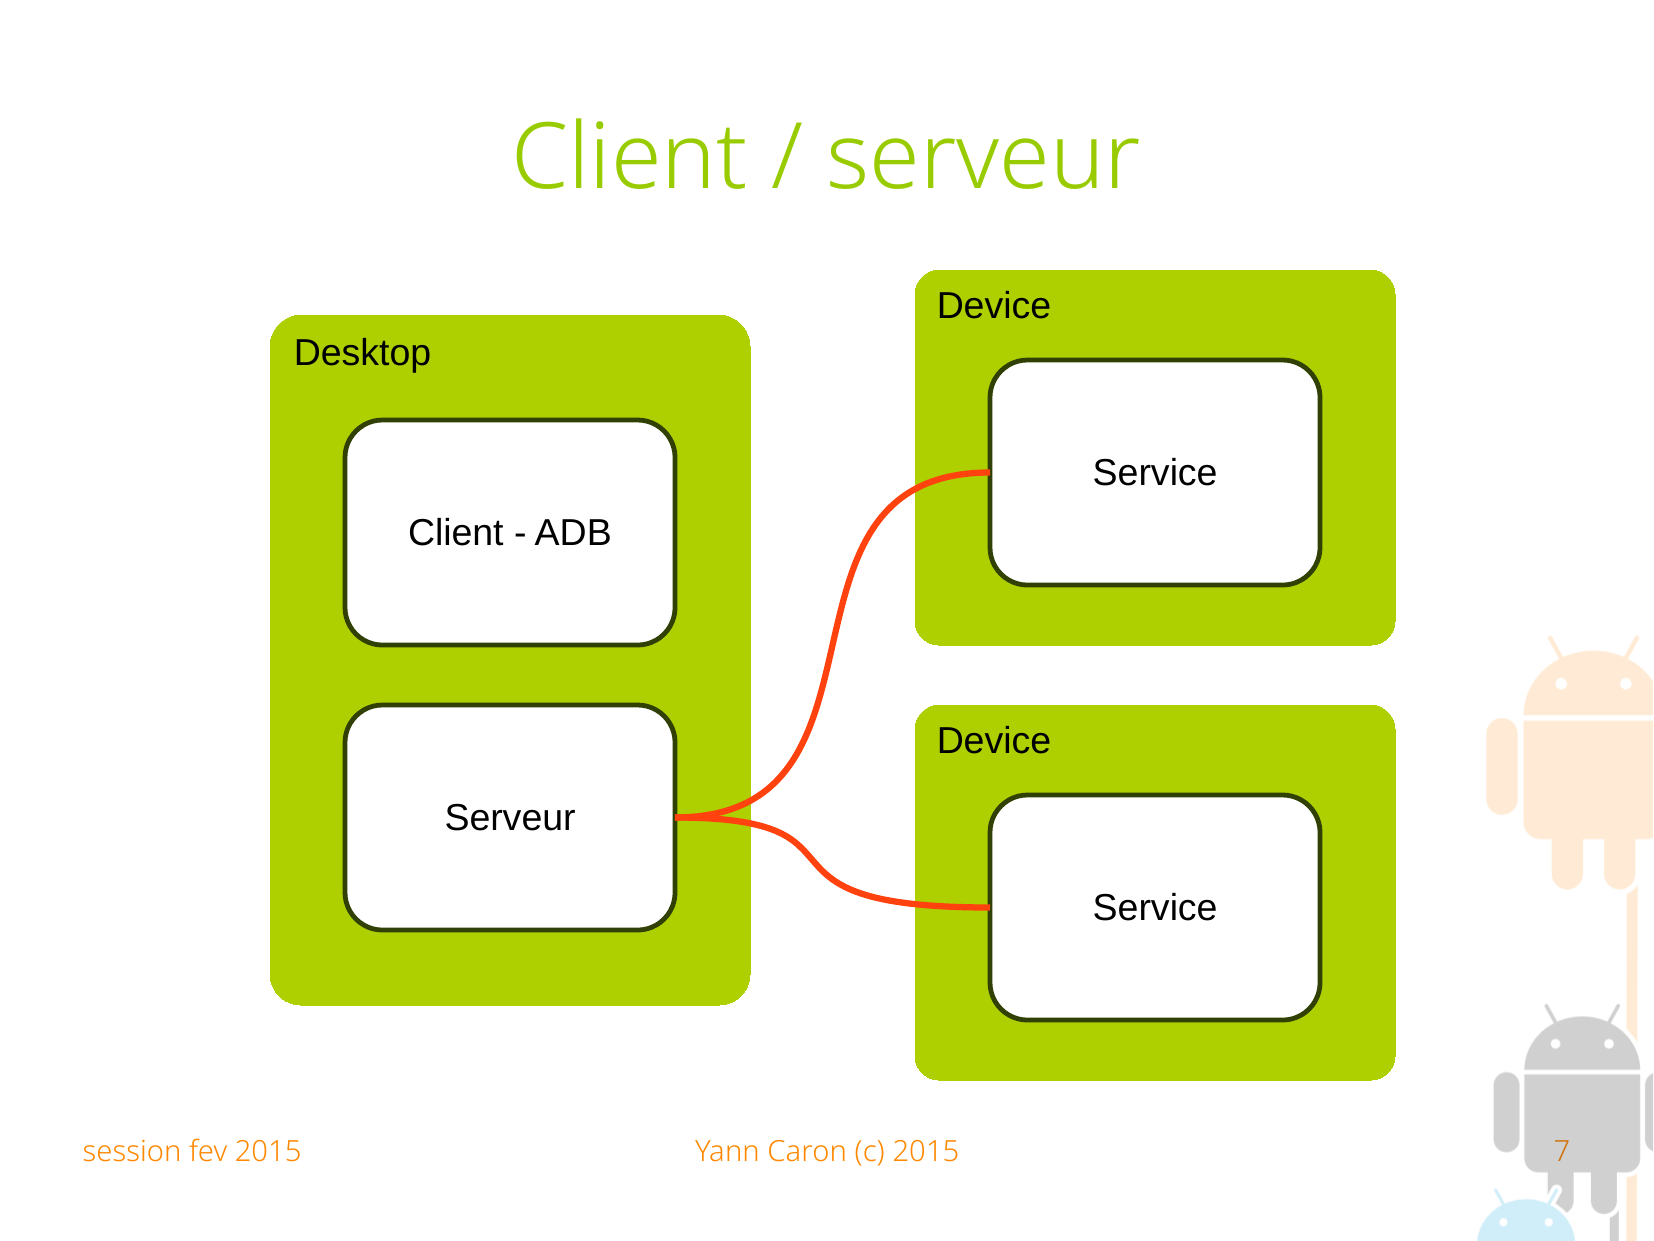

# Client / serveur
Device
Desktop
Service
Client - ADB
Serveur
Device
Service
session fev 2015
Yann Caron (c) 2015
7